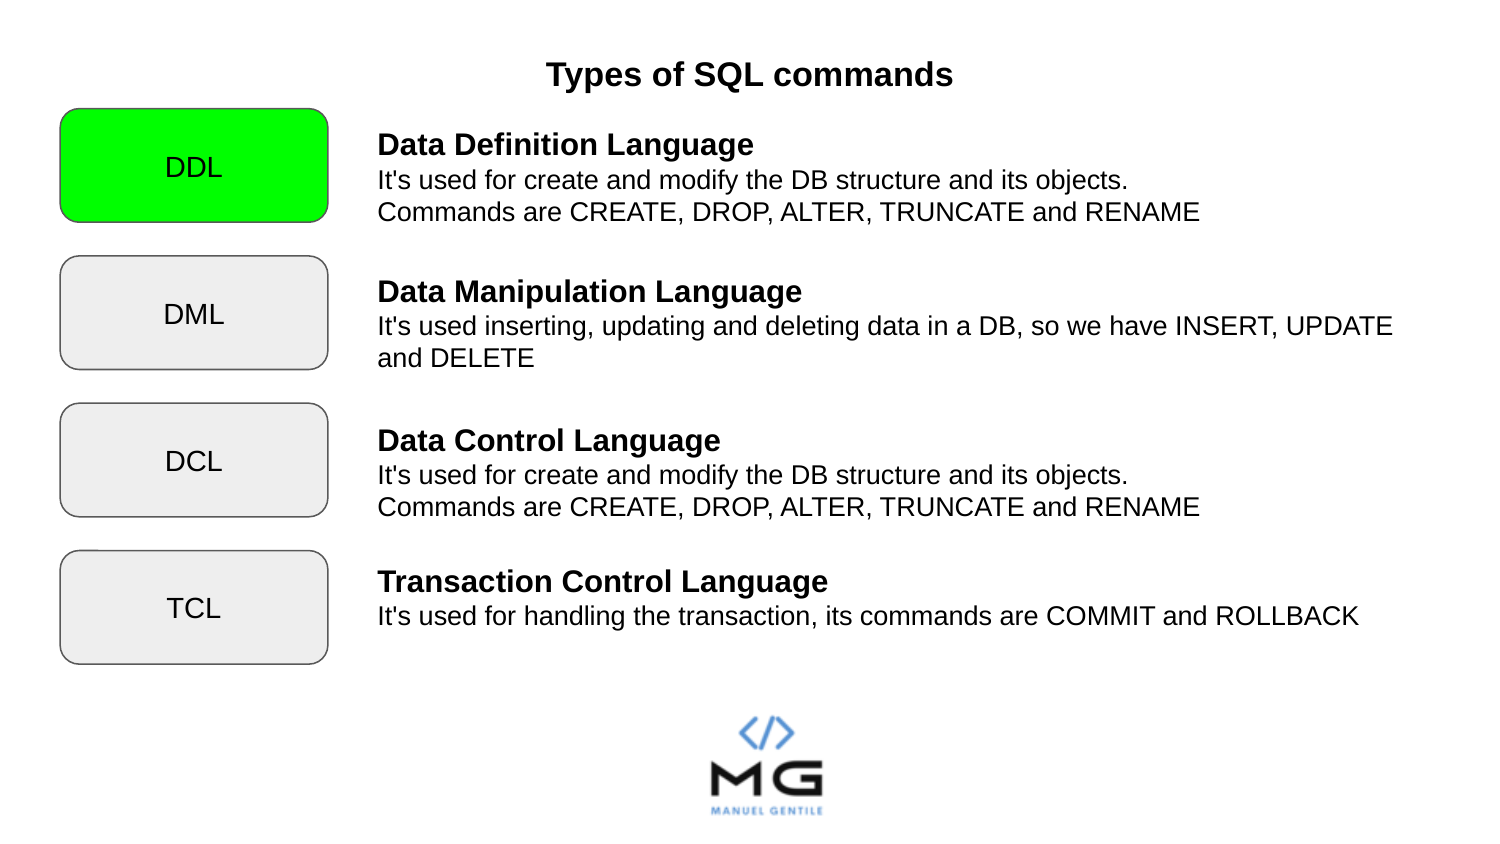

Types of SQL commands
DDL
Data Definition Language
It's used for create and modify the DB structure and its objects.
Commands are CREATE, DROP, ALTER, TRUNCATE and RENAME
DML
Data Manipulation Language
It's used inserting, updating and deleting data in a DB, so we have INSERT, UPDATE and DELETE
DCL
Data Control Language
It's used for create and modify the DB structure and its objects.
Commands are CREATE, DROP, ALTER, TRUNCATE and RENAME
Transaction Control Language
It's used for handling the transaction, its commands are COMMIT and ROLLBACK
TCL